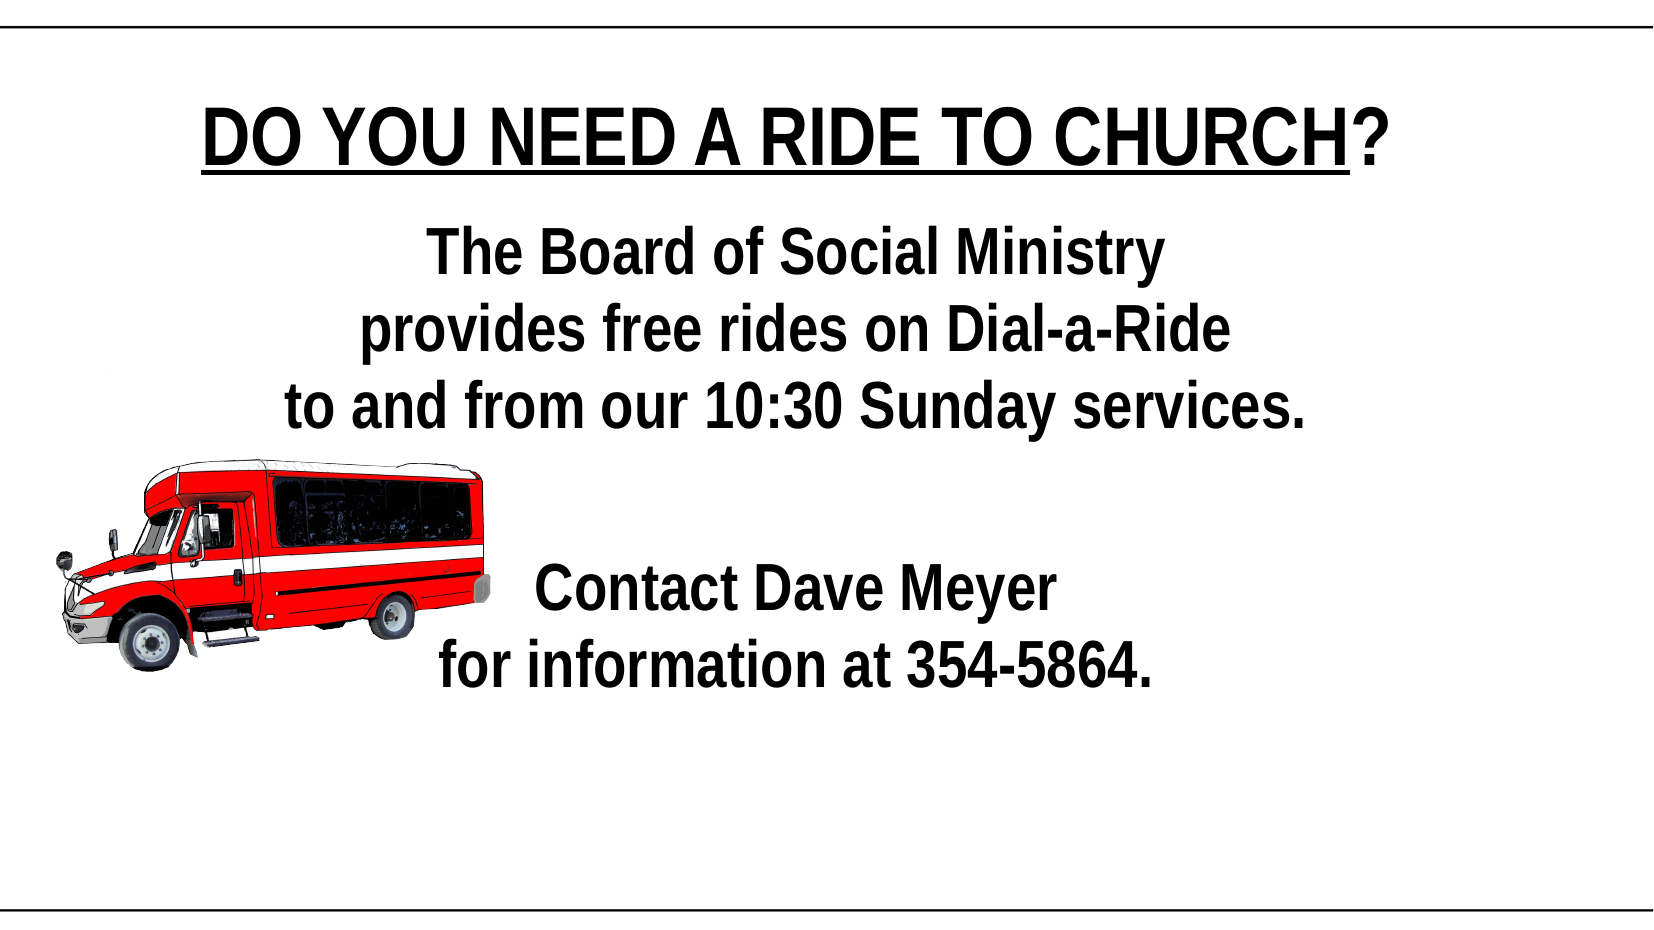

DO YOU NEED A RIDE TO CHURCH?
The Board of Social Ministry
provides free rides on Dial-a-Ride
to and from our 10:30 Sunday services.
Contact Dave Meyer
for information at 354-5864.